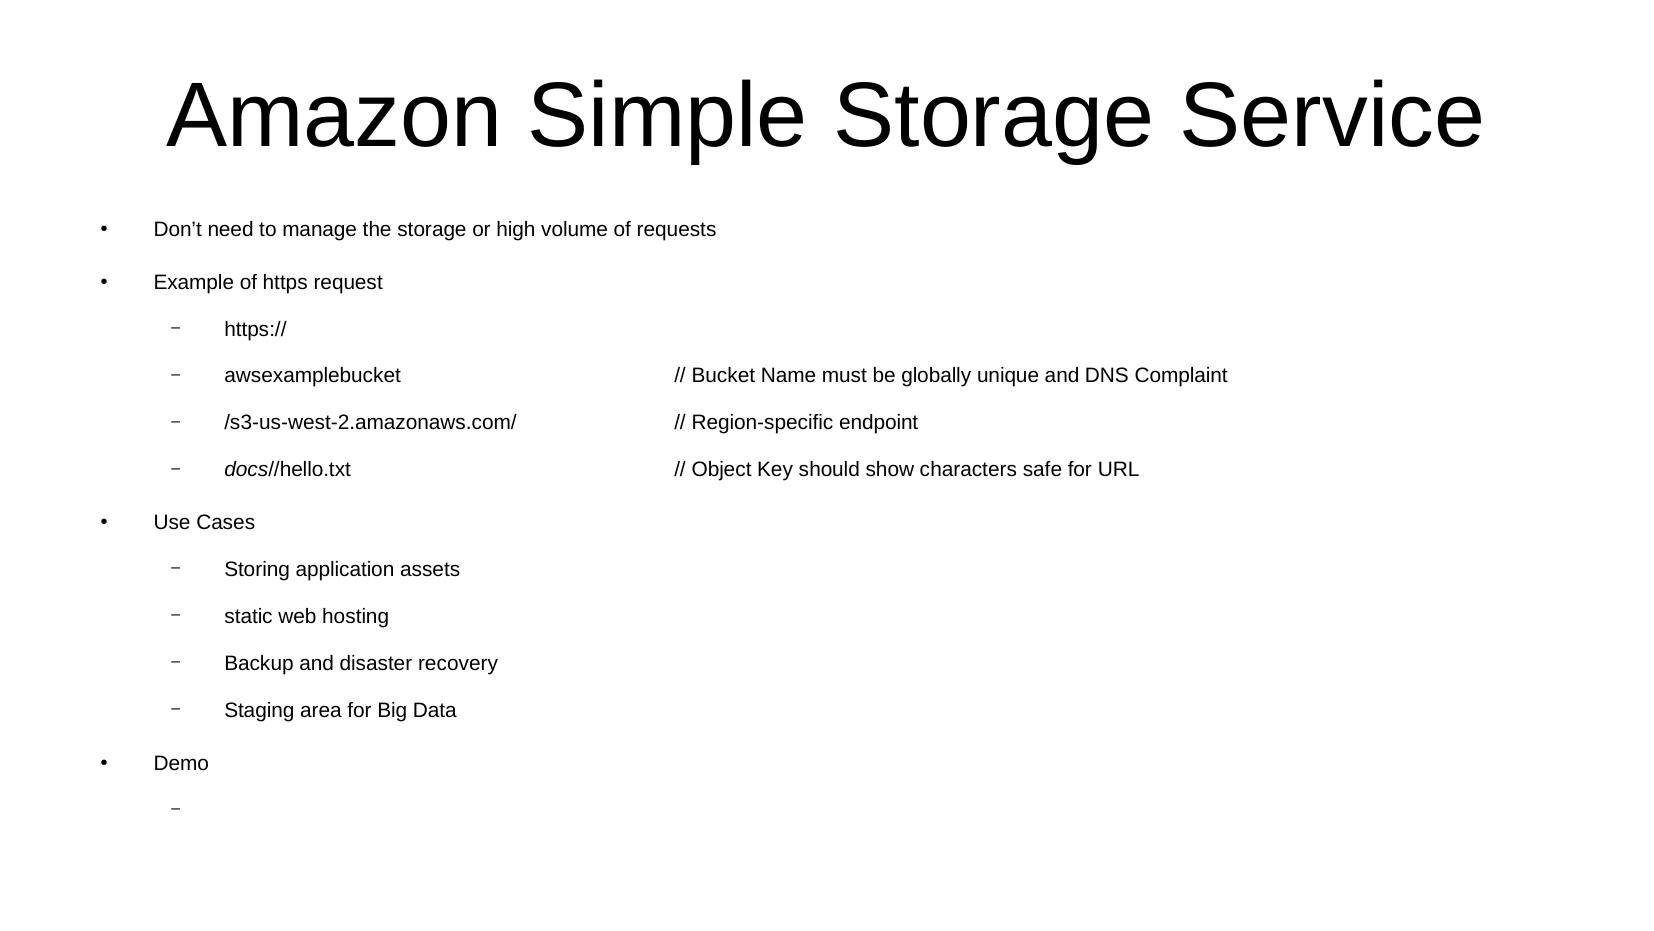

# Amazon Simple Storage Service
Don’t need to manage the storage or high volume of requests
Example of https request
https://
awsexamplebucket				// Bucket Name must be globally unique and DNS Complaint
/s3-us-west-2.amazonaws.com/			// Region-specific endpoint
docs//hello.txt					// Object Key should show characters safe for URL
Use Cases
Storing application assets
static web hosting
Backup and disaster recovery
Staging area for Big Data
Demo